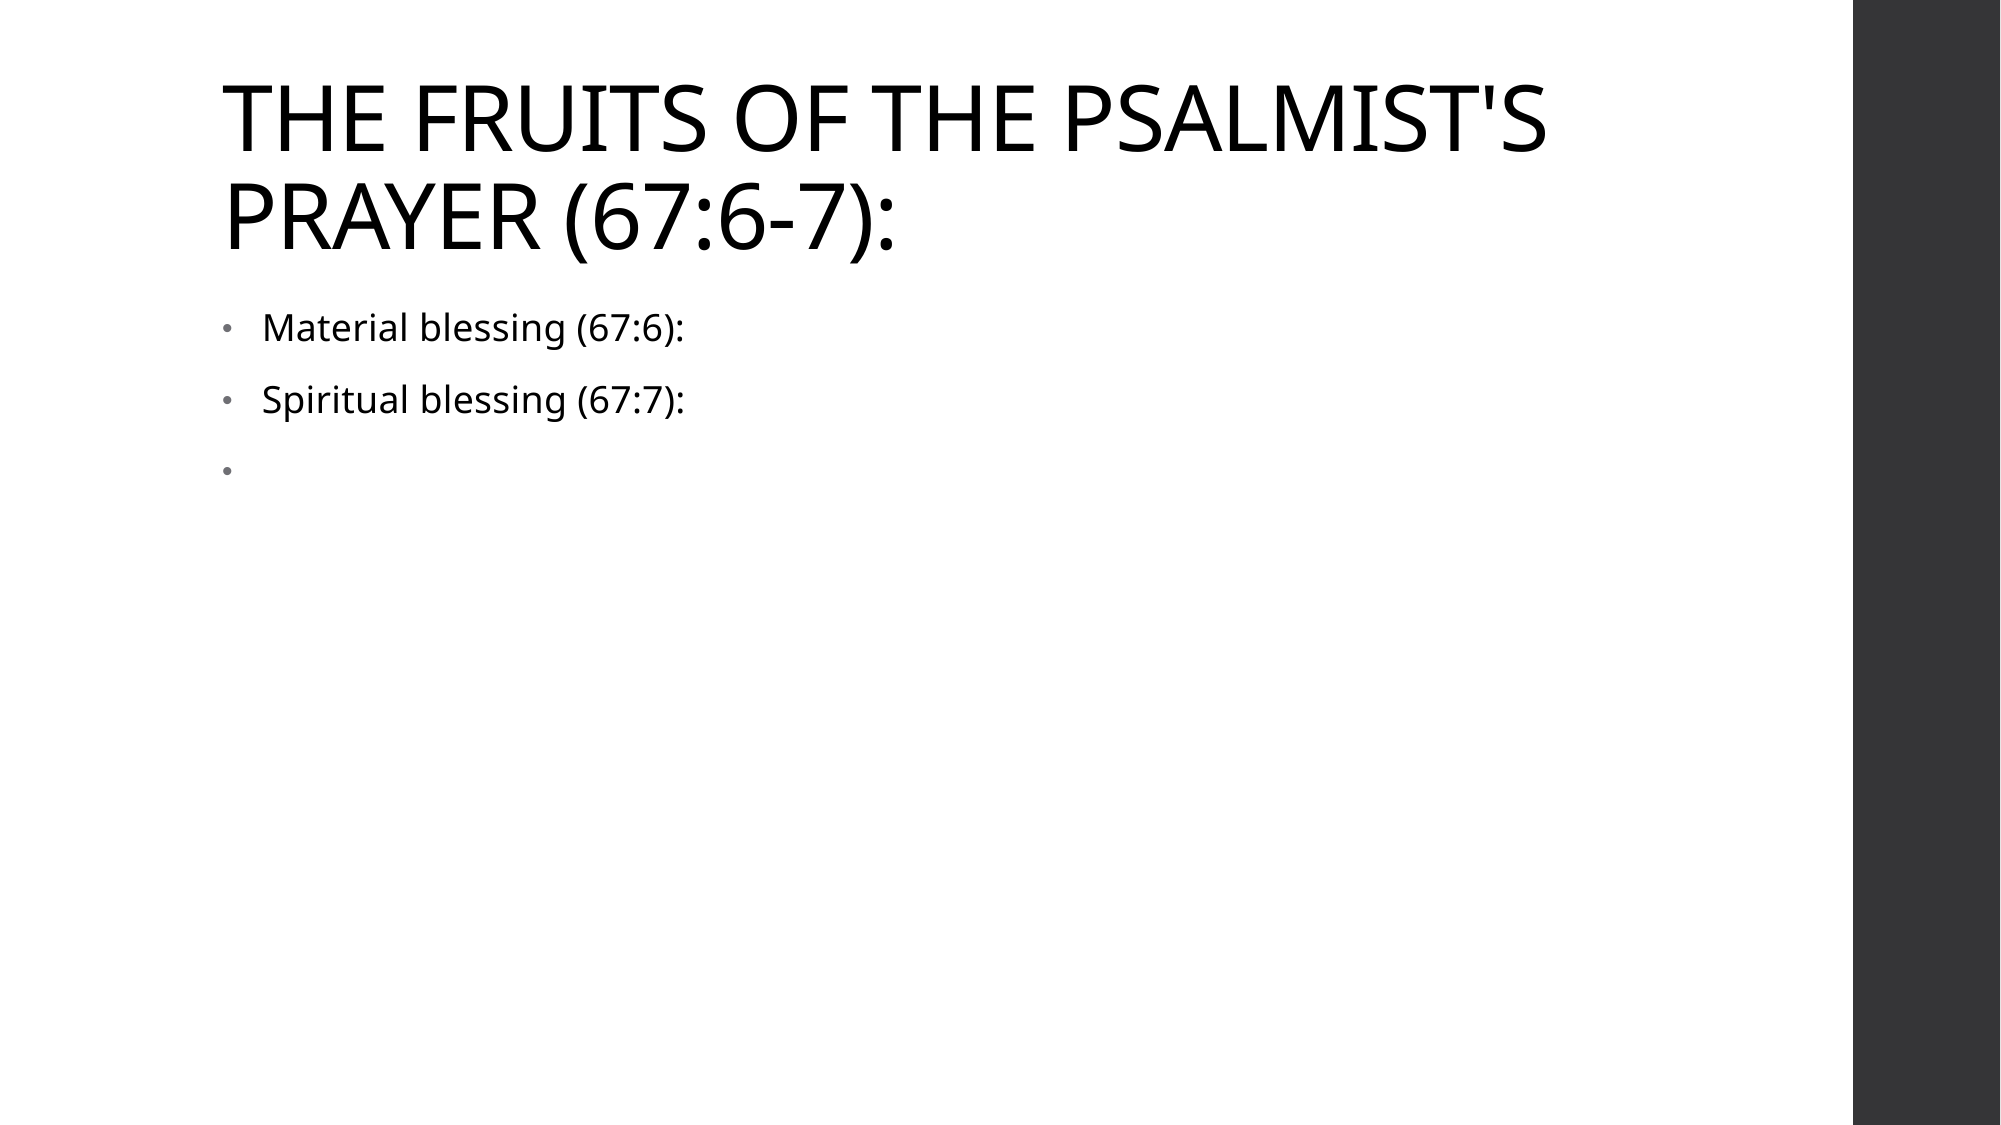

# THE FRUITS OF THE PSALMIST'S PRAYER (67:6-7):
 Material blessing (67:6):
 Spiritual blessing (67:7):